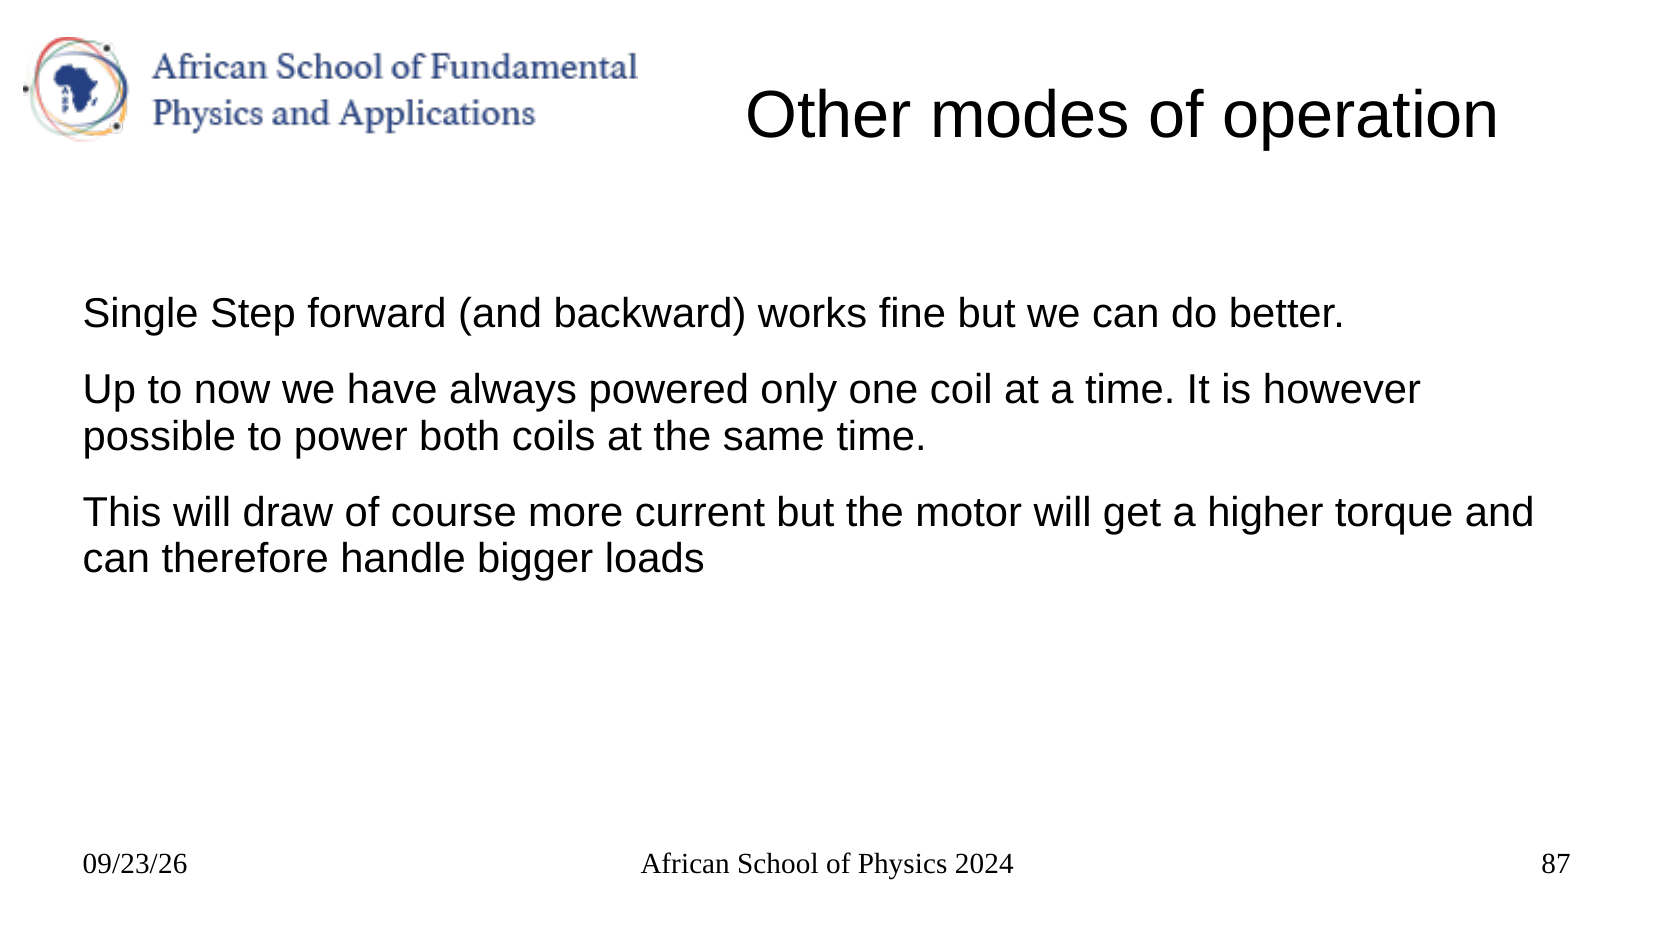

# Other modes of operation
Single Step forward (and backward) works fine but we can do better.
Up to now we have always powered only one coil at a time. It is however possible to power both coils at the same time.
This will draw of course more current but the motor will get a higher torque and can therefore handle bigger loads
African School of Physics 2024
87